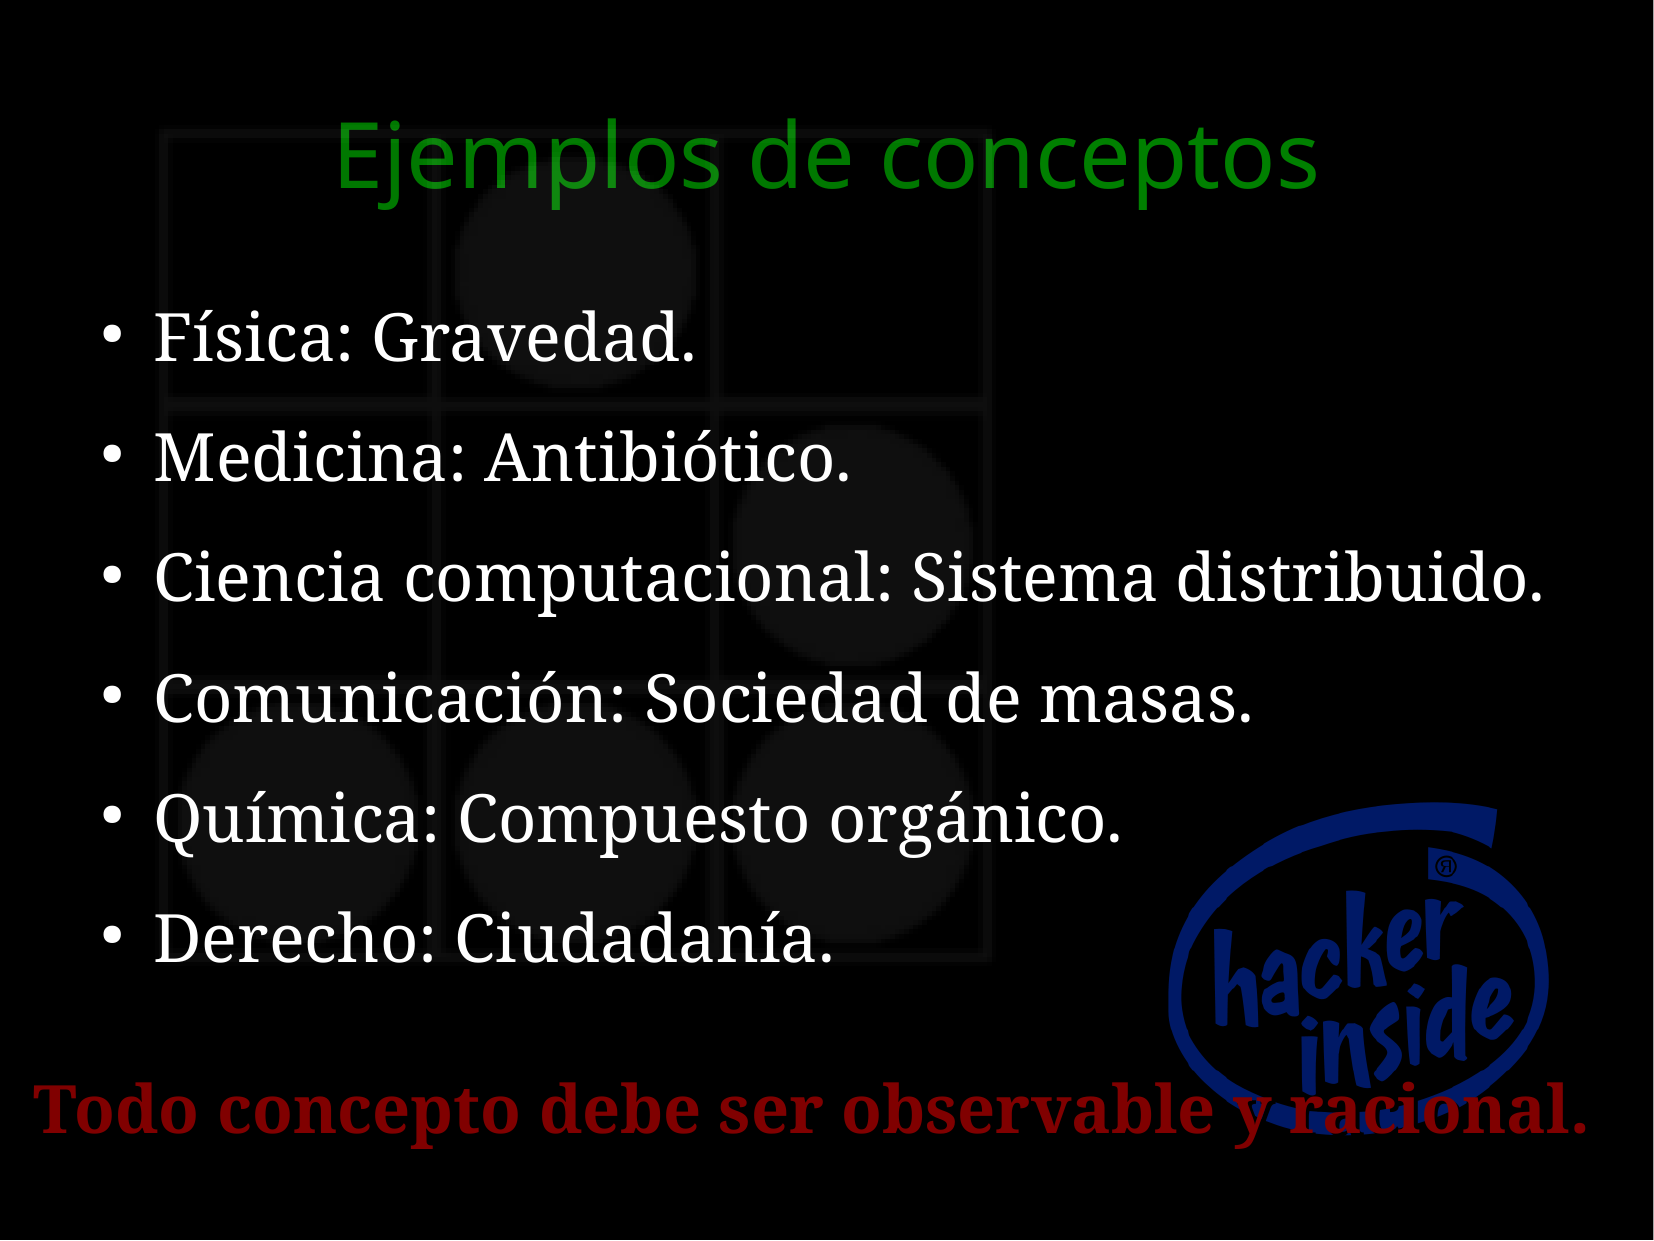

# Ejemplos de conceptos
Física: Gravedad.
Medicina: Antibiótico.
Ciencia computacional: Sistema distribuido.
Comunicación: Sociedad de masas.
Química: Compuesto orgánico.
Derecho: Ciudadanía.
Todo concepto debe ser observable y racional.